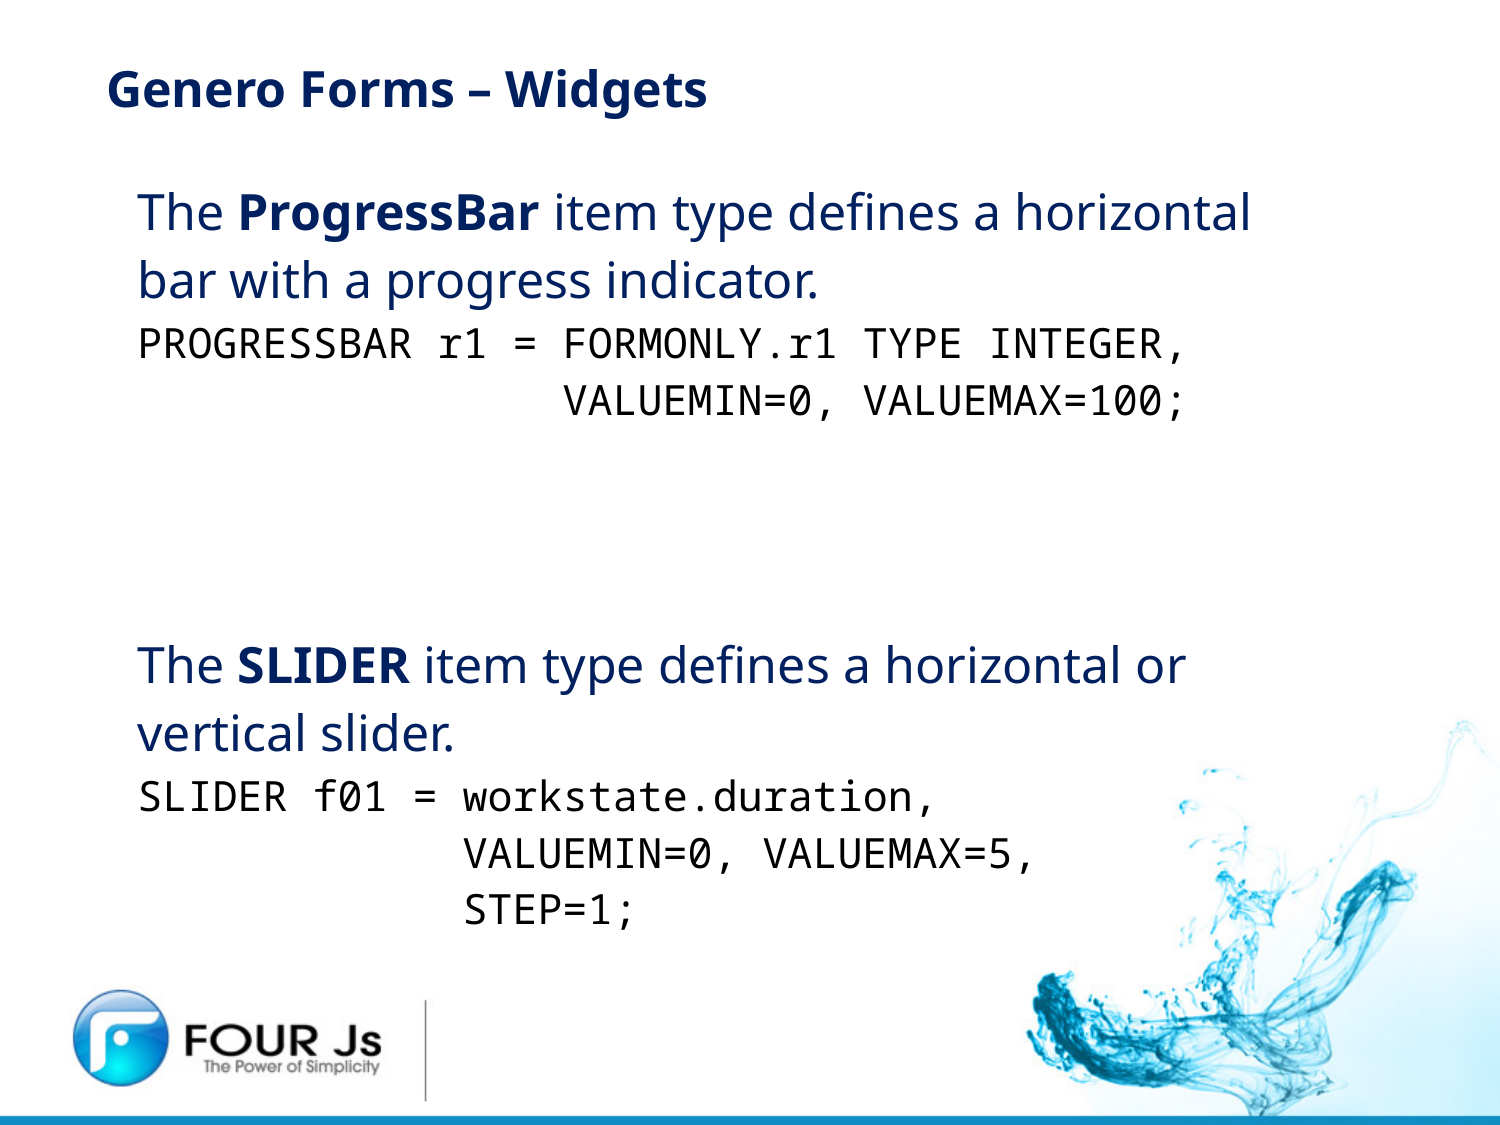

# Genero Forms – Widgets
The ProgressBar item type defines a horizontal bar with a progress indicator.
PROGRESSBAR r1 = FORMONLY.r1 TYPE INTEGER,
 VALUEMIN=0, VALUEMAX=100;
The SLIDER item type defines a horizontal or vertical slider.
SLIDER f01 = workstate.duration,
 VALUEMIN=0, VALUEMAX=5,
 STEP=1;